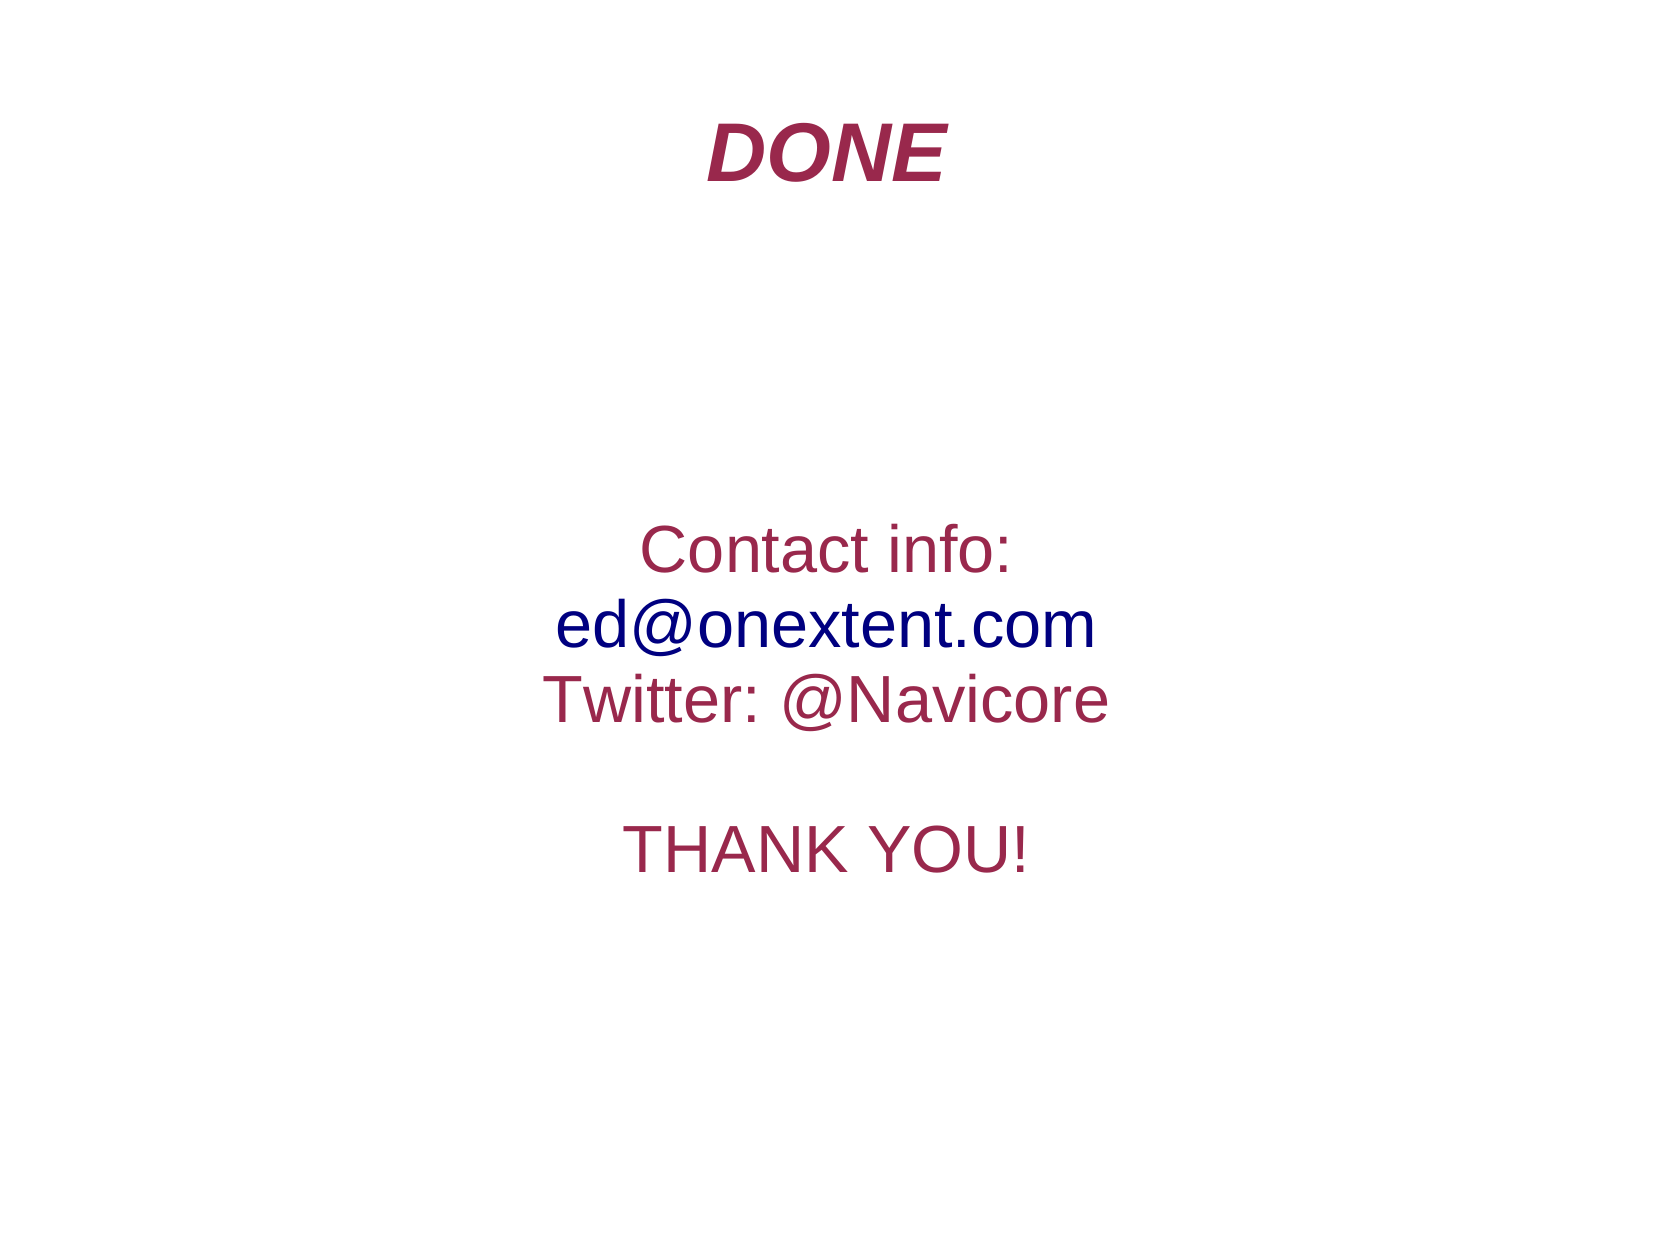

# DONE
Contact info:
ed@onextent.com
Twitter: @Navicore
THANK YOU!